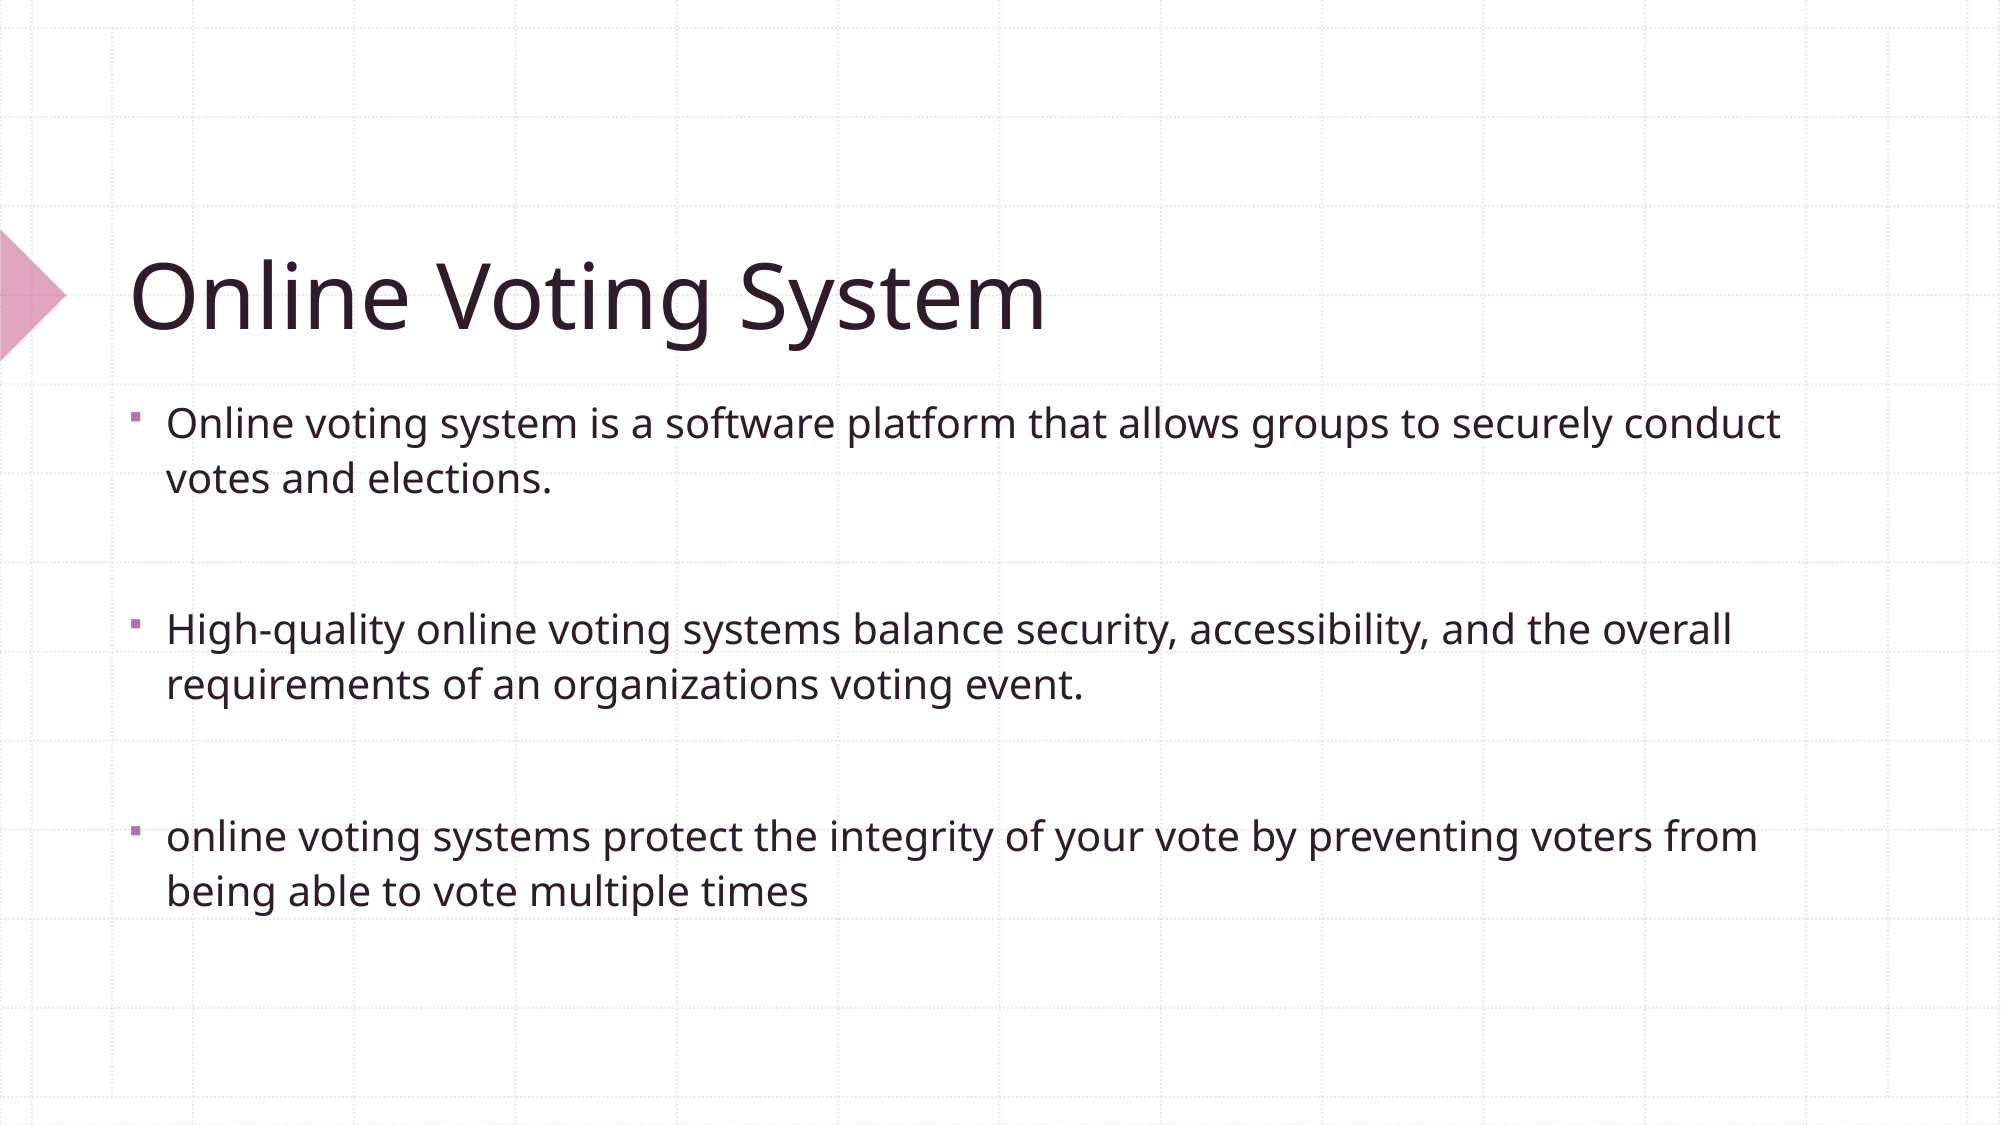

# Online Voting System
Online voting system is a software platform that allows groups to securely conduct votes and elections.
High-quality online voting systems balance security, accessibility, and the overall requirements of an organizations voting event.
online voting systems protect the integrity of your vote by preventing voters from being able to vote multiple times